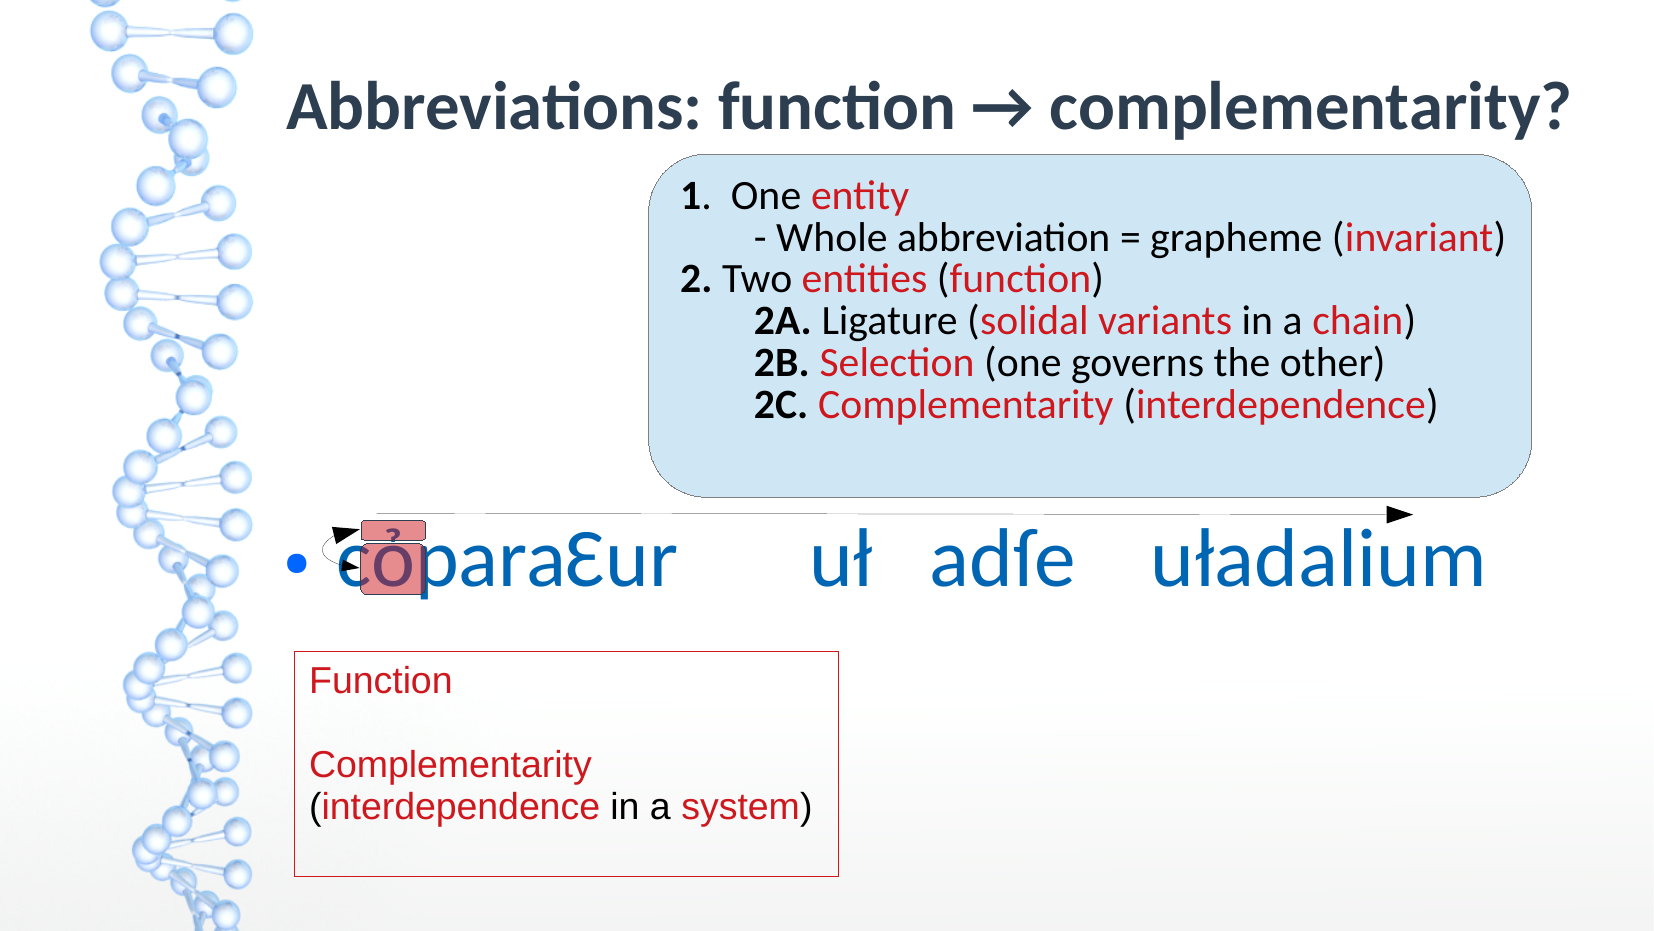

# Abbreviations: function → complementarity?
1. One entity
	- Whole abbreviation = grapheme (invariant)
2. Two entities (function)
	2A. Ligature (solidal variants in a chain)
	2B. Selection (one governs the other)
	2C. Complementarity (interdependence)
cỏparaƐur uł adſe uładalium
Function
Complementarity
(interdependence in a system)